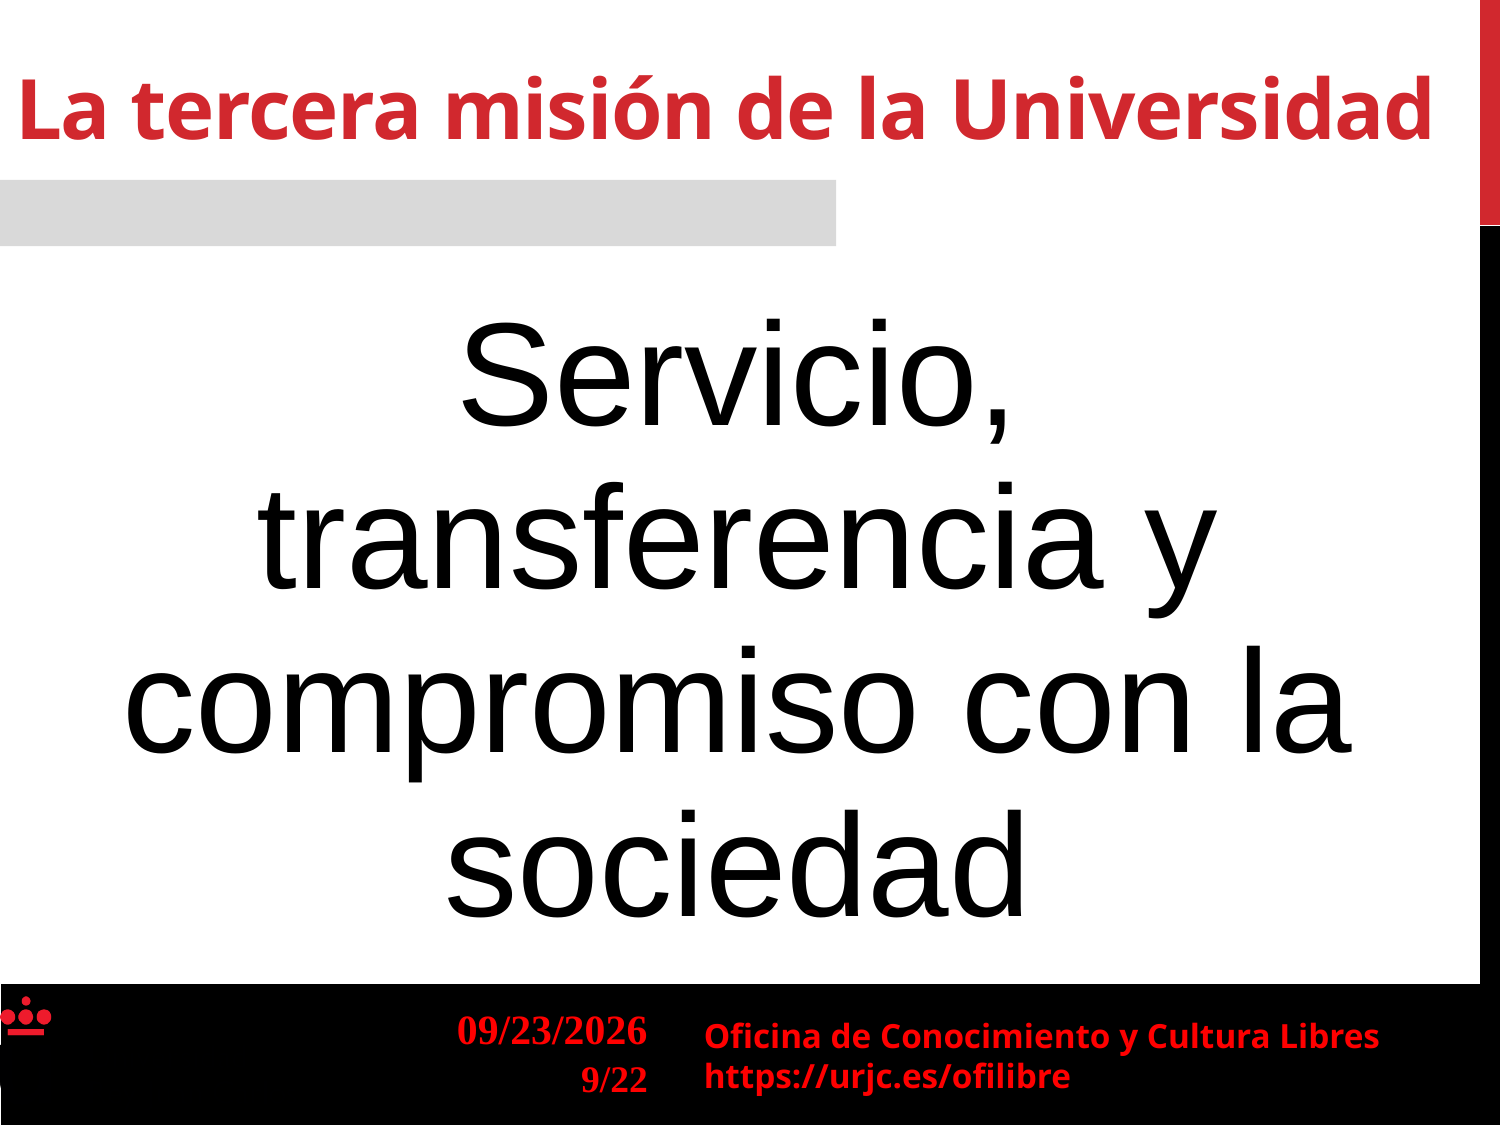

La tercera misión de la Universidad
# Servicio, transferencia y compromiso con la sociedad